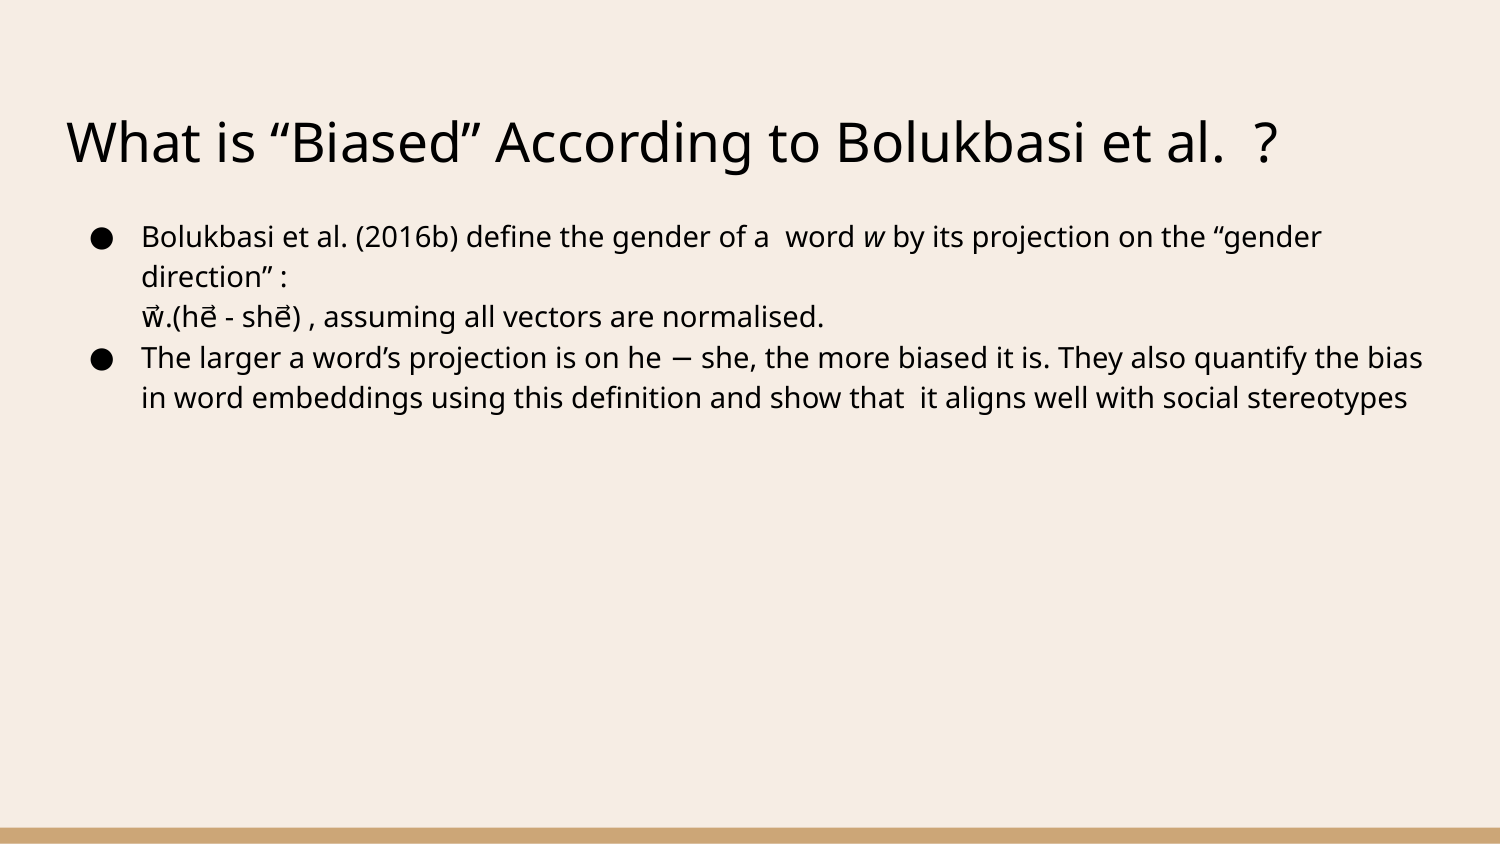

# What is “Biased” According to Bolukbasi et al. ?
Bolukbasi et al. (2016b) define the gender of a word w by its projection on the “gender direction” :
w⃗.(he⃗ - she⃗) , assuming all vectors are normalised.
The larger a word’s projection is on he − she, the more biased it is. They also quantify the bias in word embeddings using this definition and show that it aligns well with social stereotypes